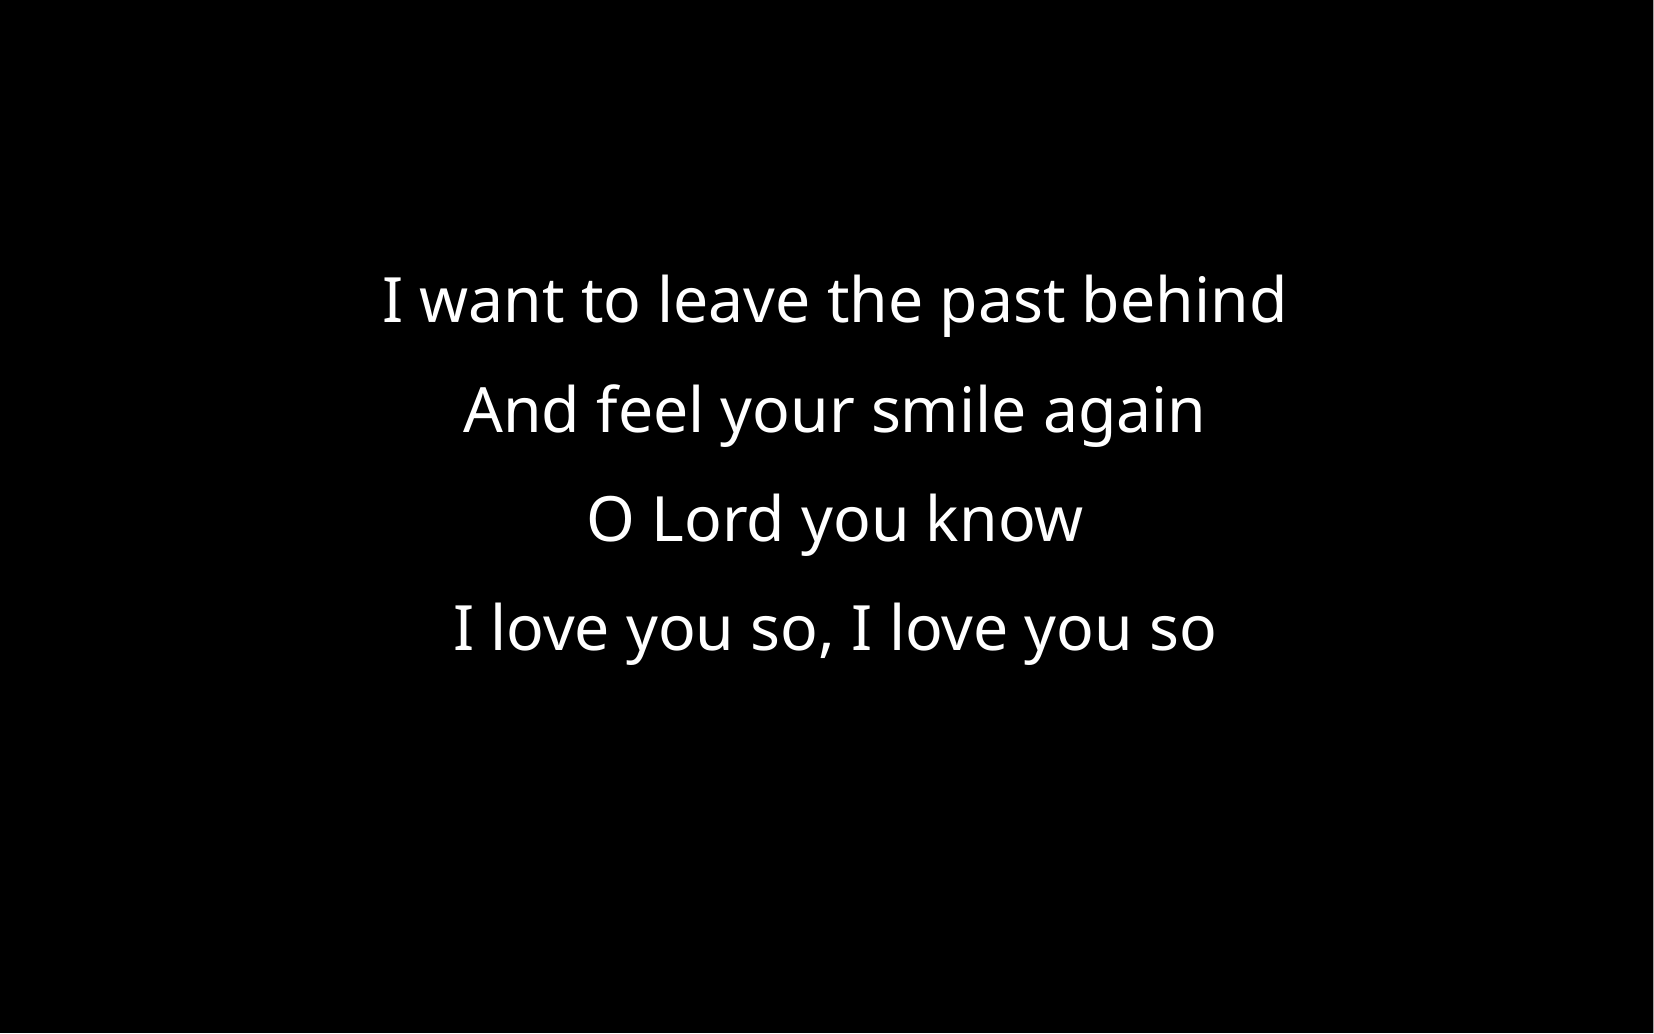

#
I want to leave the past behind
And feel your smile again
O Lord you know
I love you so, I love you so